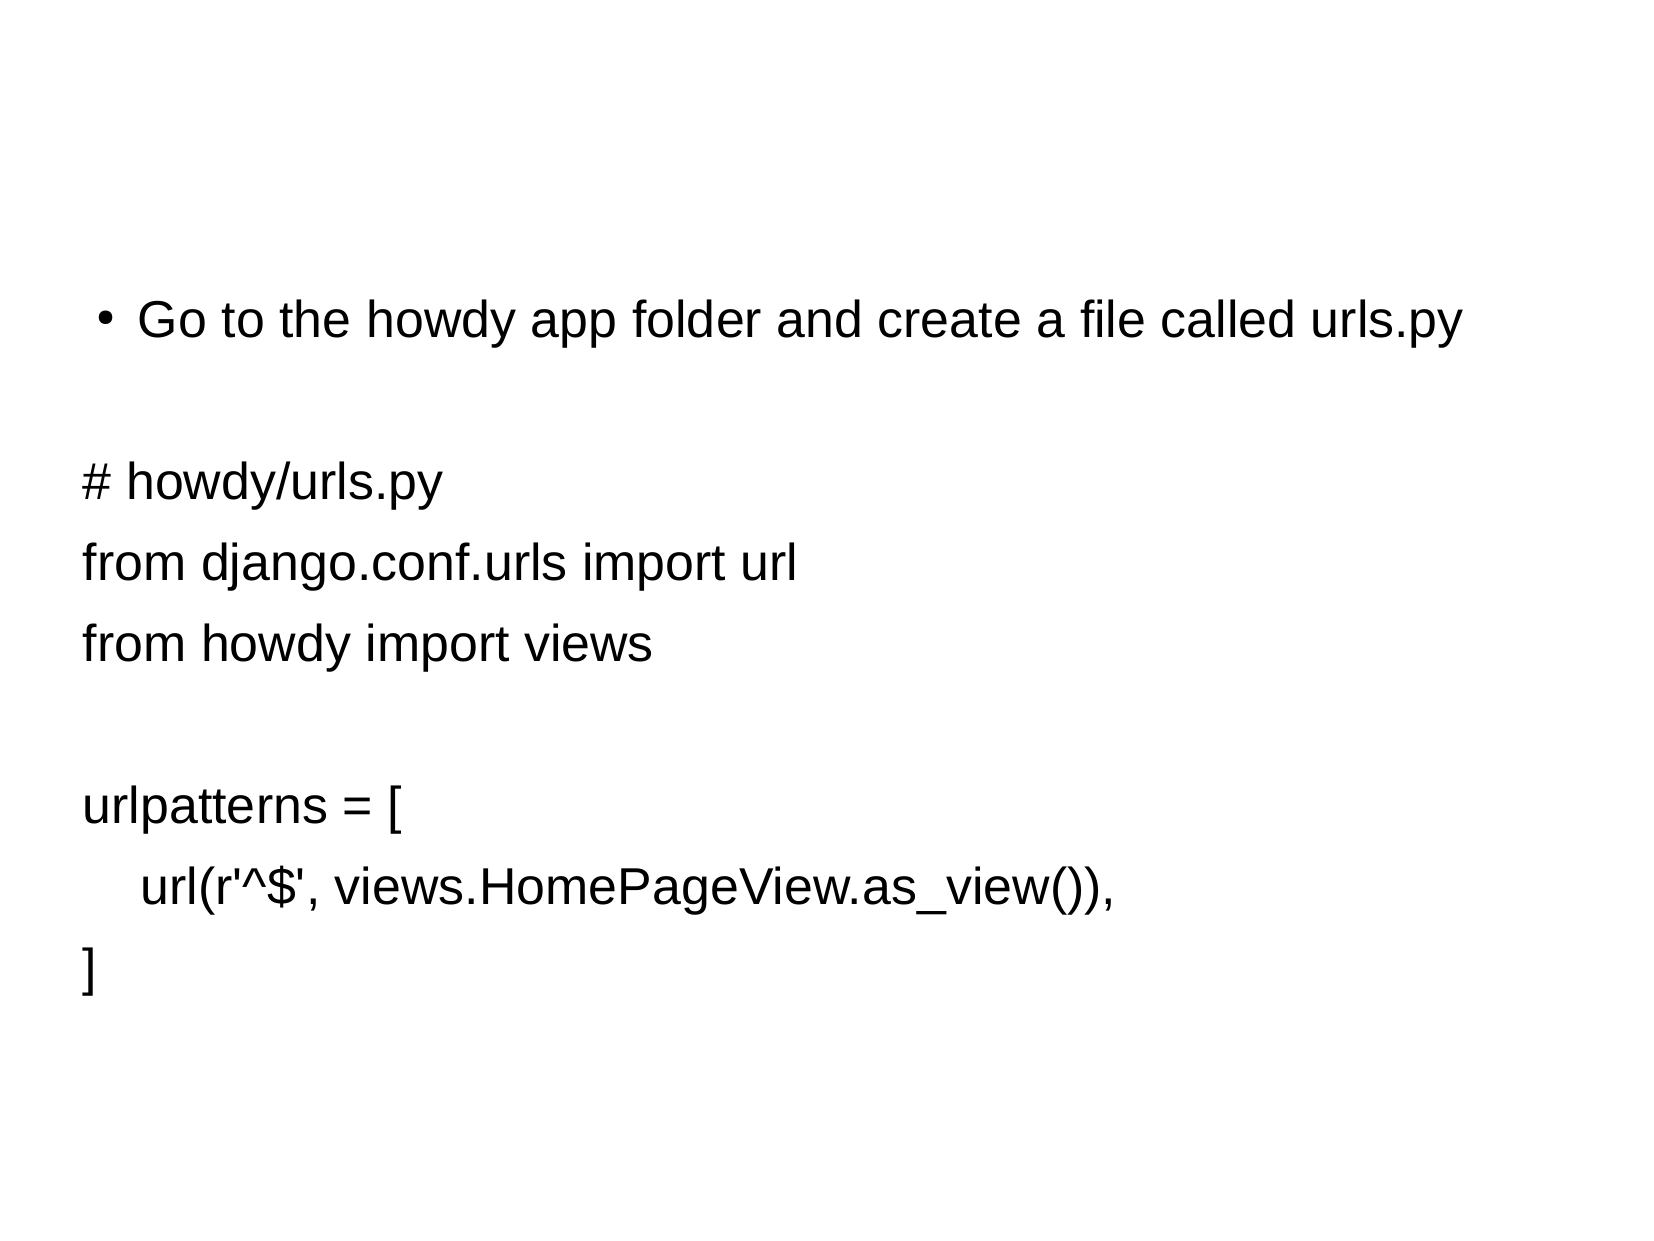

#
Go to the howdy app folder and create a file called urls.py
# howdy/urls.py
from django.conf.urls import url
from howdy import views
urlpatterns = [
 url(r'^$', views.HomePageView.as_view()),
]